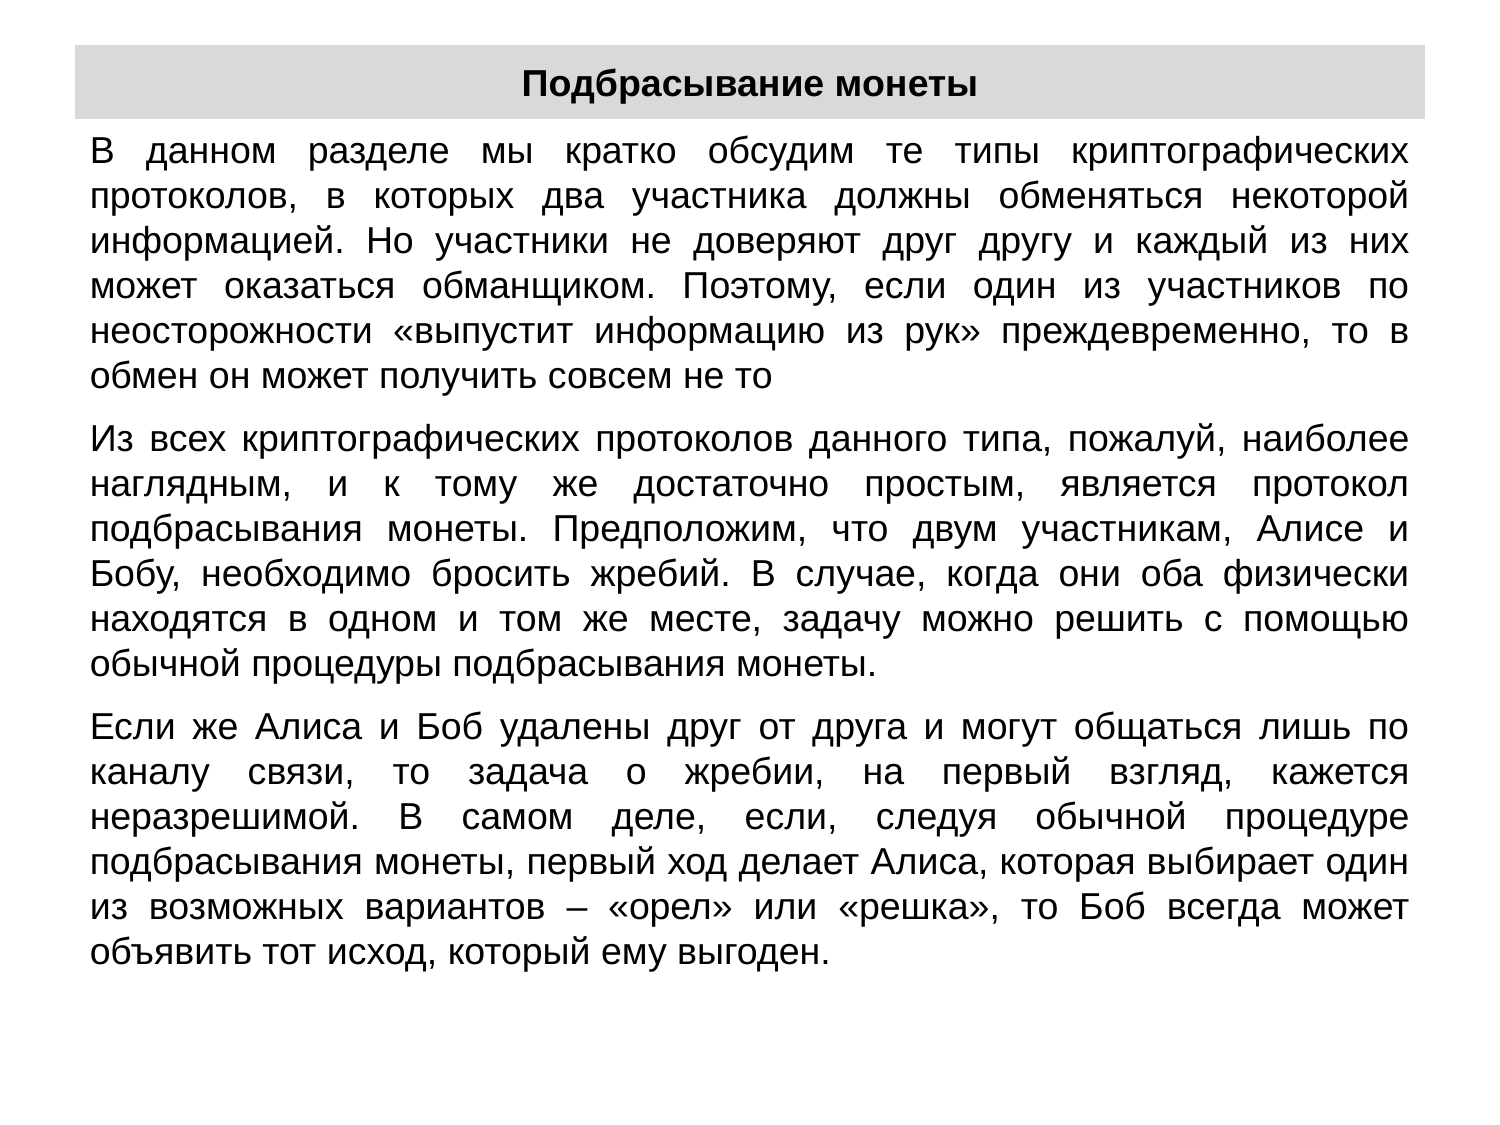

Подбрасывание монеты
В данном разделе мы кратко обсудим те типы криптографических протоколов, в которых два участника должны обменяться некоторой информацией. Но участники не доверяют друг другу и каждый из них может оказаться обманщиком. Поэтому, если один из участников по неосторожности «выпустит информацию из рук» преждевременно, то в обмен он может получить совсем не то
Из всех криптографических протоколов данного типа, пожалуй, наиболее наглядным, и к тому же достаточно простым, является протокол подбрасывания монеты. Предположим, что двум участникам, Алисе и Бобу, необходимо бросить жребий. В случае, когда они оба физически находятся в одном и том же месте, задачу можно решить с помощью обычной процедуры подбрасывания монеты.
Если же Алиса и Боб удалены друг от друга и могут общаться лишь по каналу связи, то задача о жребии, на первый взгляд, кажется неразрешимой. В самом деле, если, следуя обычной процедуре подбрасывания монеты, первый ход делает Алиса, которая выбирает один из возможных вариантов – «орел» или «решка», то Боб всегда может объявить тот исход, который ему выгоден.